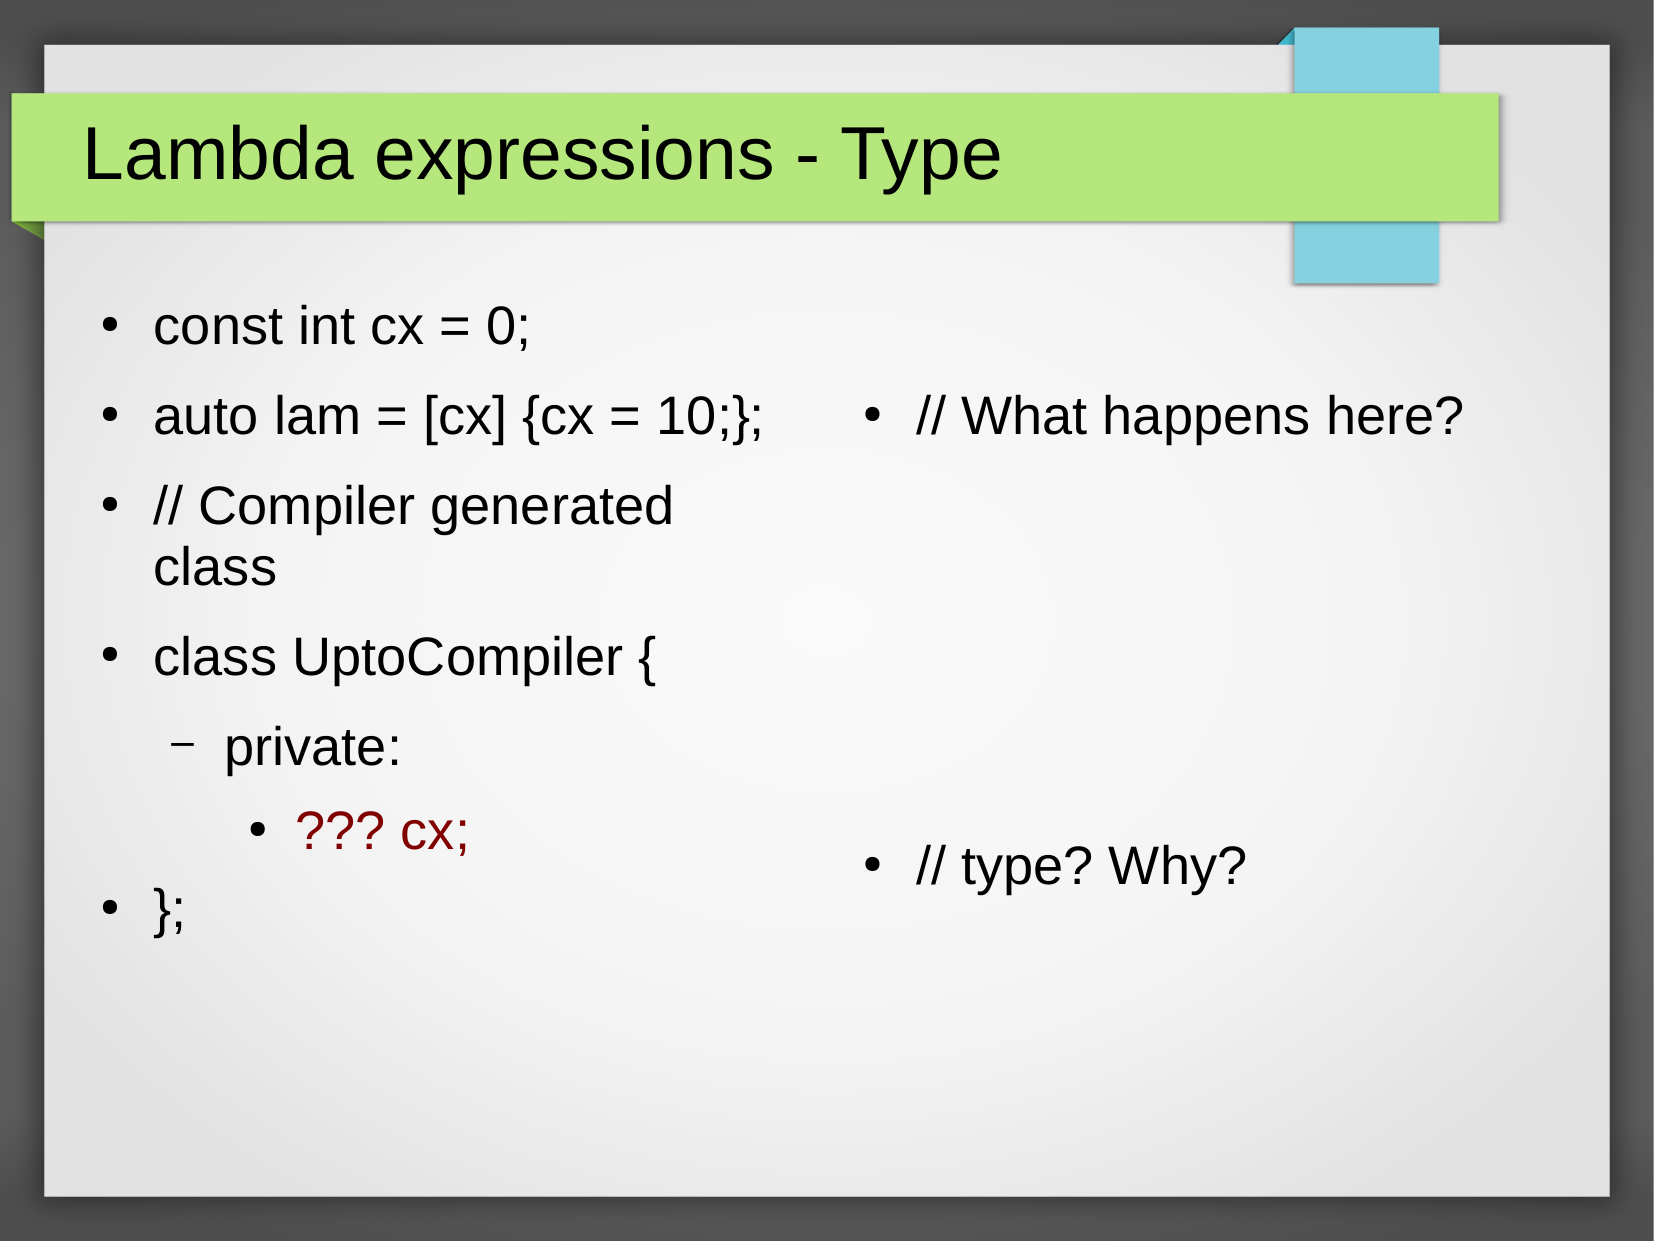

# Lambda expressions - Type
const int cx = 0;
auto lam = [cx] {cx = 10;};
// Compiler generated class
class UptoCompiler {
private:
??? cx;
};
// What happens here?
// type? Why?